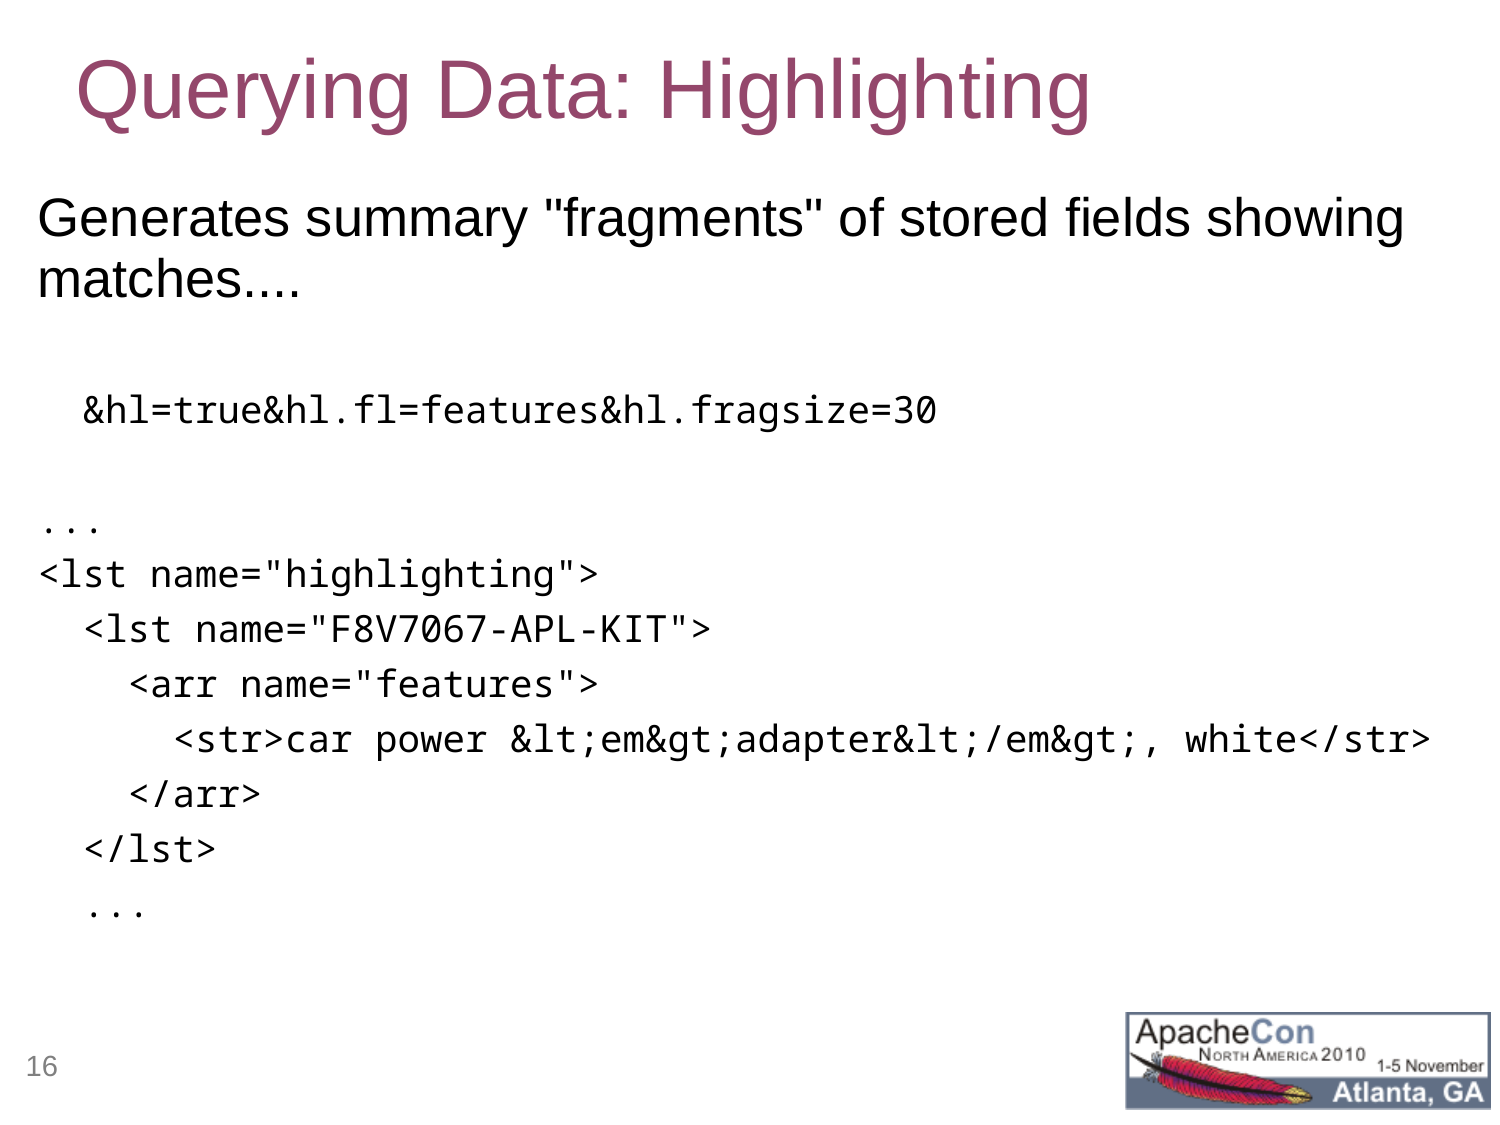

# Querying Data: Highlighting
Generates summary "fragments" of stored fields showing matches....
 &hl=true&hl.fl=features&hl.fragsize=30
...
<lst name="highlighting">
 <lst name="F8V7067-APL-KIT">
 <arr name="features">
 <str>car power &lt;em&gt;adapter&lt;/em&gt;, white</str>
 </arr>
 </lst>
 ...
16